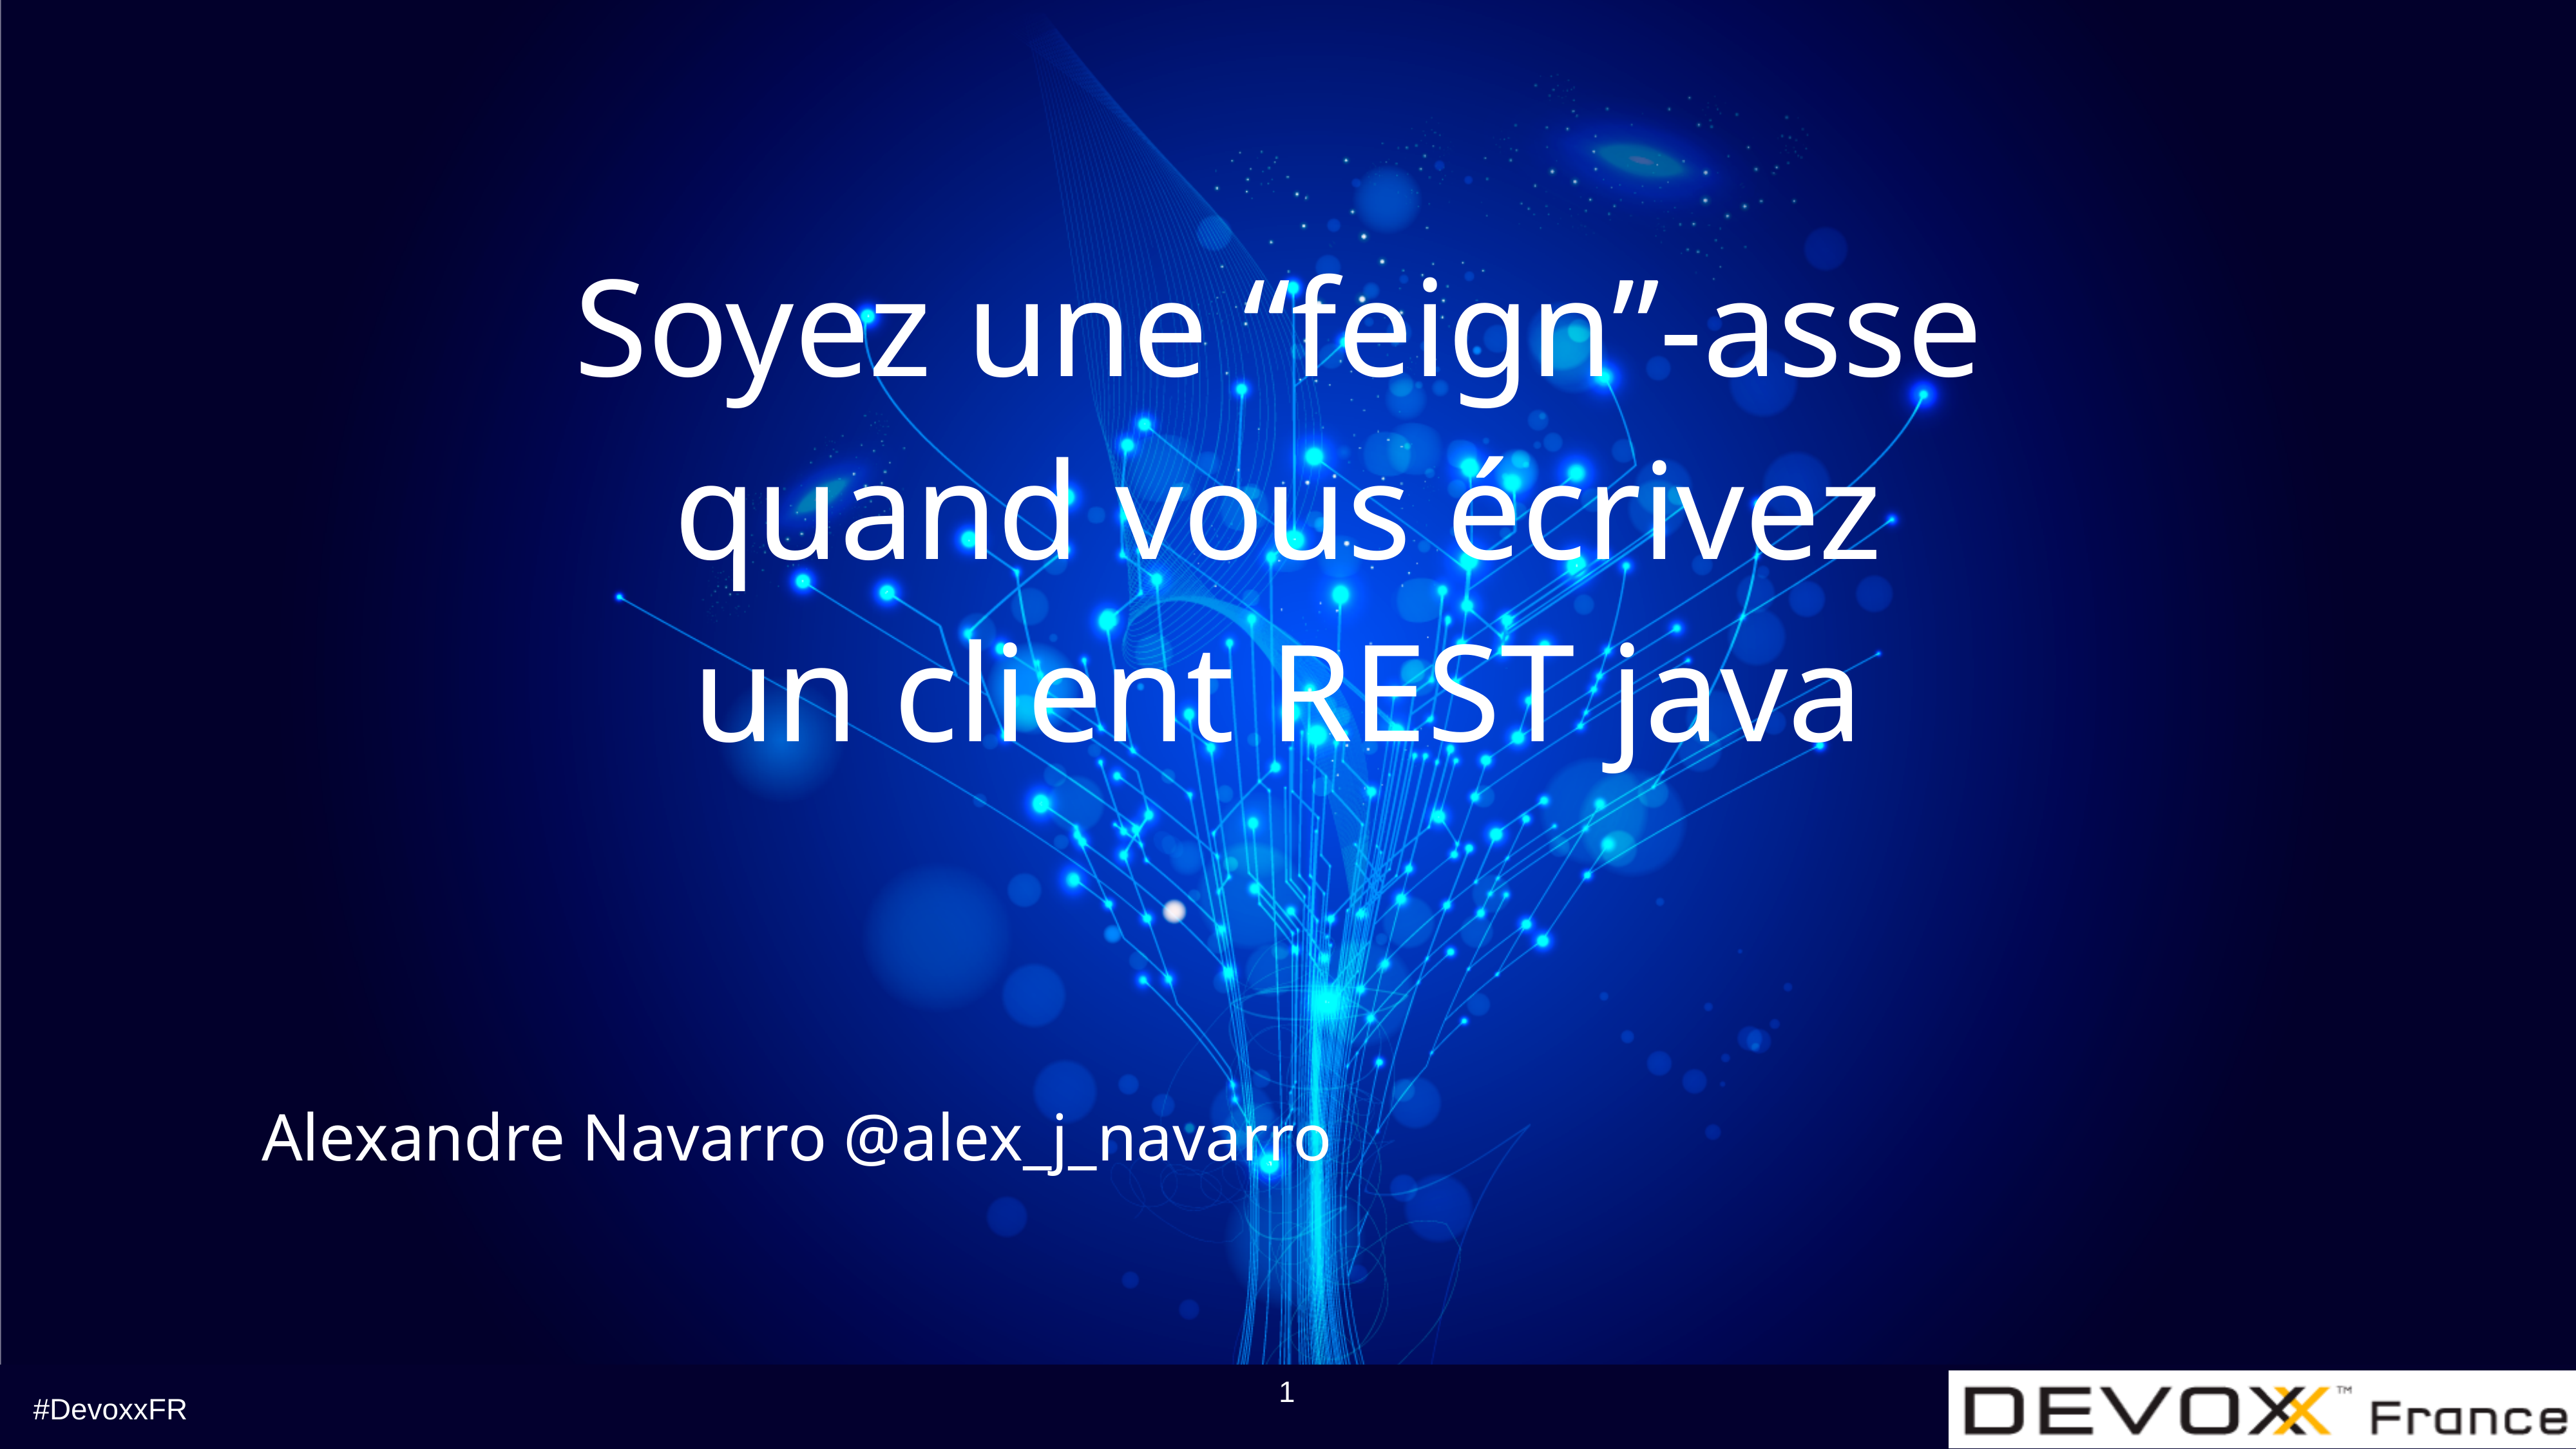

# Soyez une “feign”-asse quand vous écrivez un client REST java
Alexandre Navarro @alex_j_navarro
1